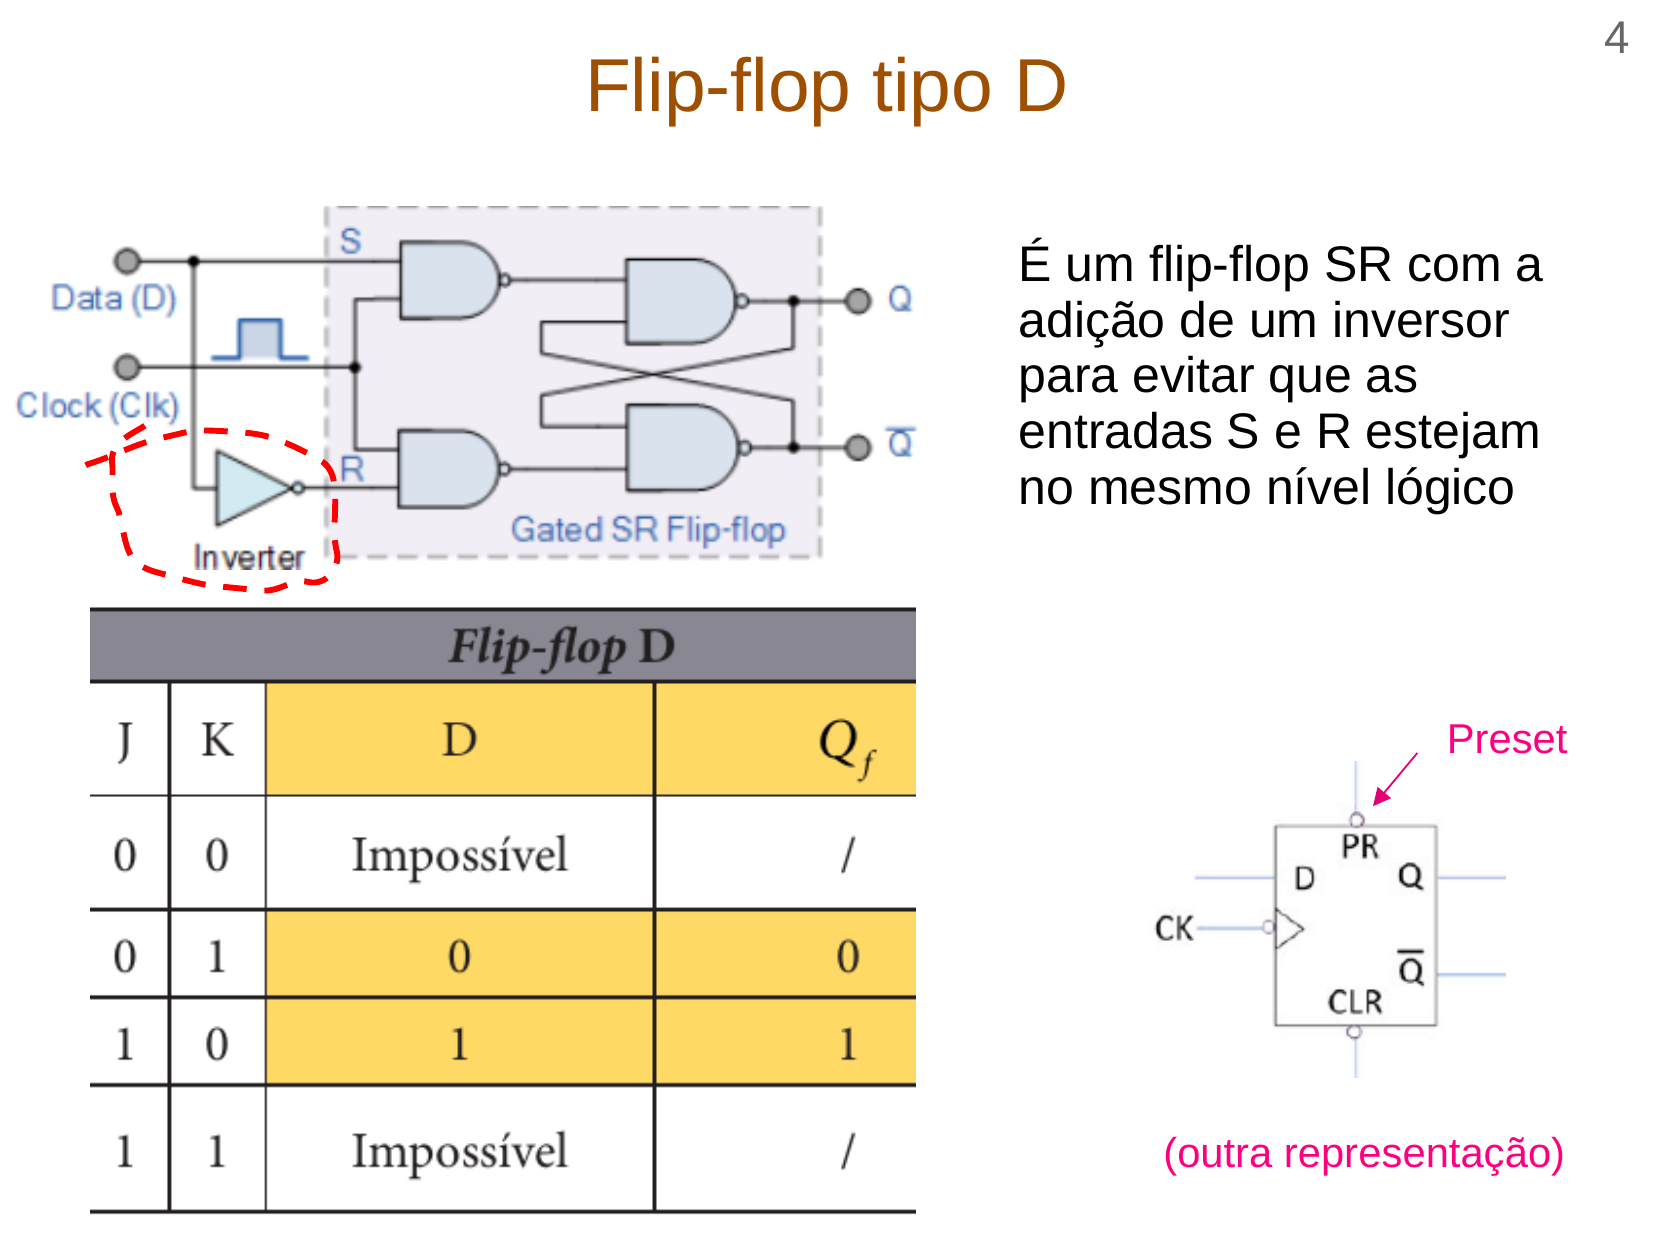

4
# Flip-flop tipo D
É um flip-flop SR com a adição de um inversor para evitar que as entradas S e R estejam no mesmo nível lógico
Preset
(outra representação)